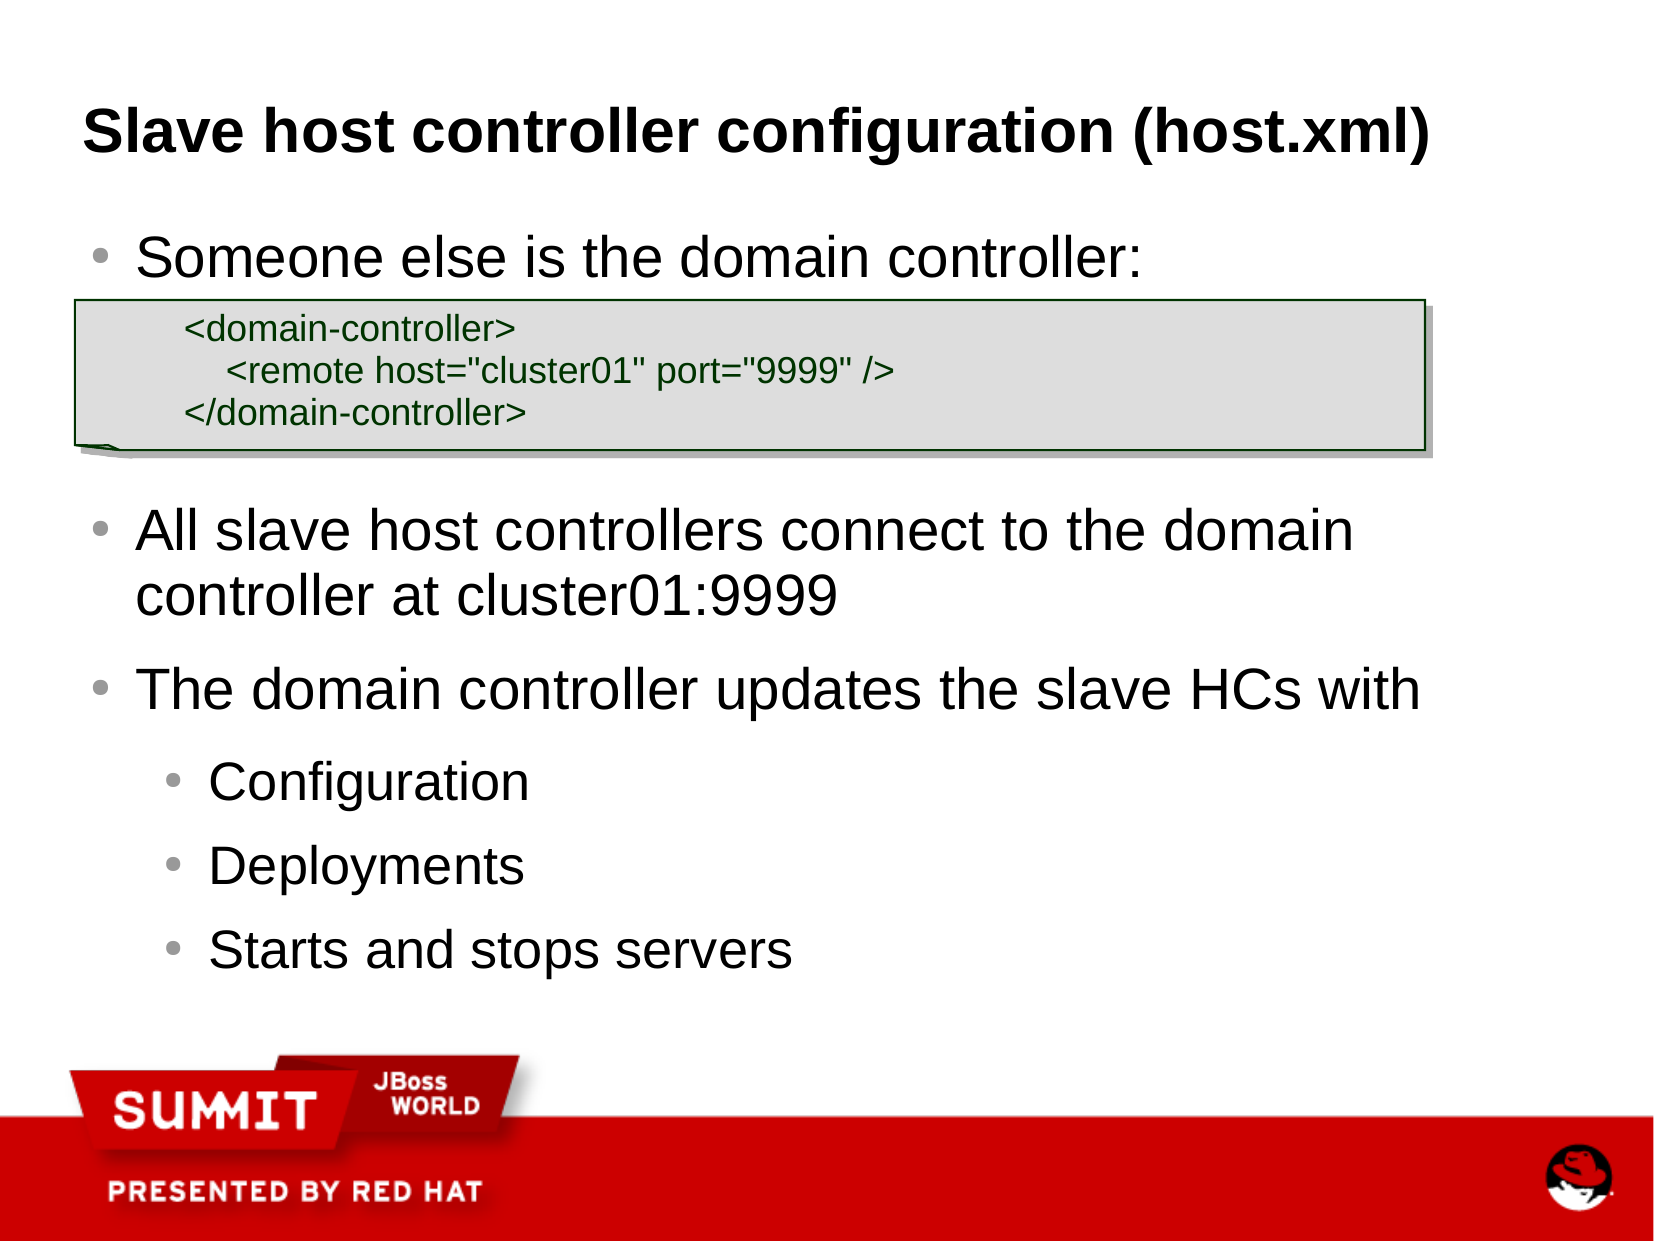

# Slave host controller configuration (host.xml)
Someone else is the domain controller:
<domain-controller>
 <remote host="cluster01" port="9999" />
</domain-controller>
All slave host controllers connect to the domain controller at cluster01:9999
The domain controller updates the slave HCs with
Configuration
Deployments
Starts and stops servers